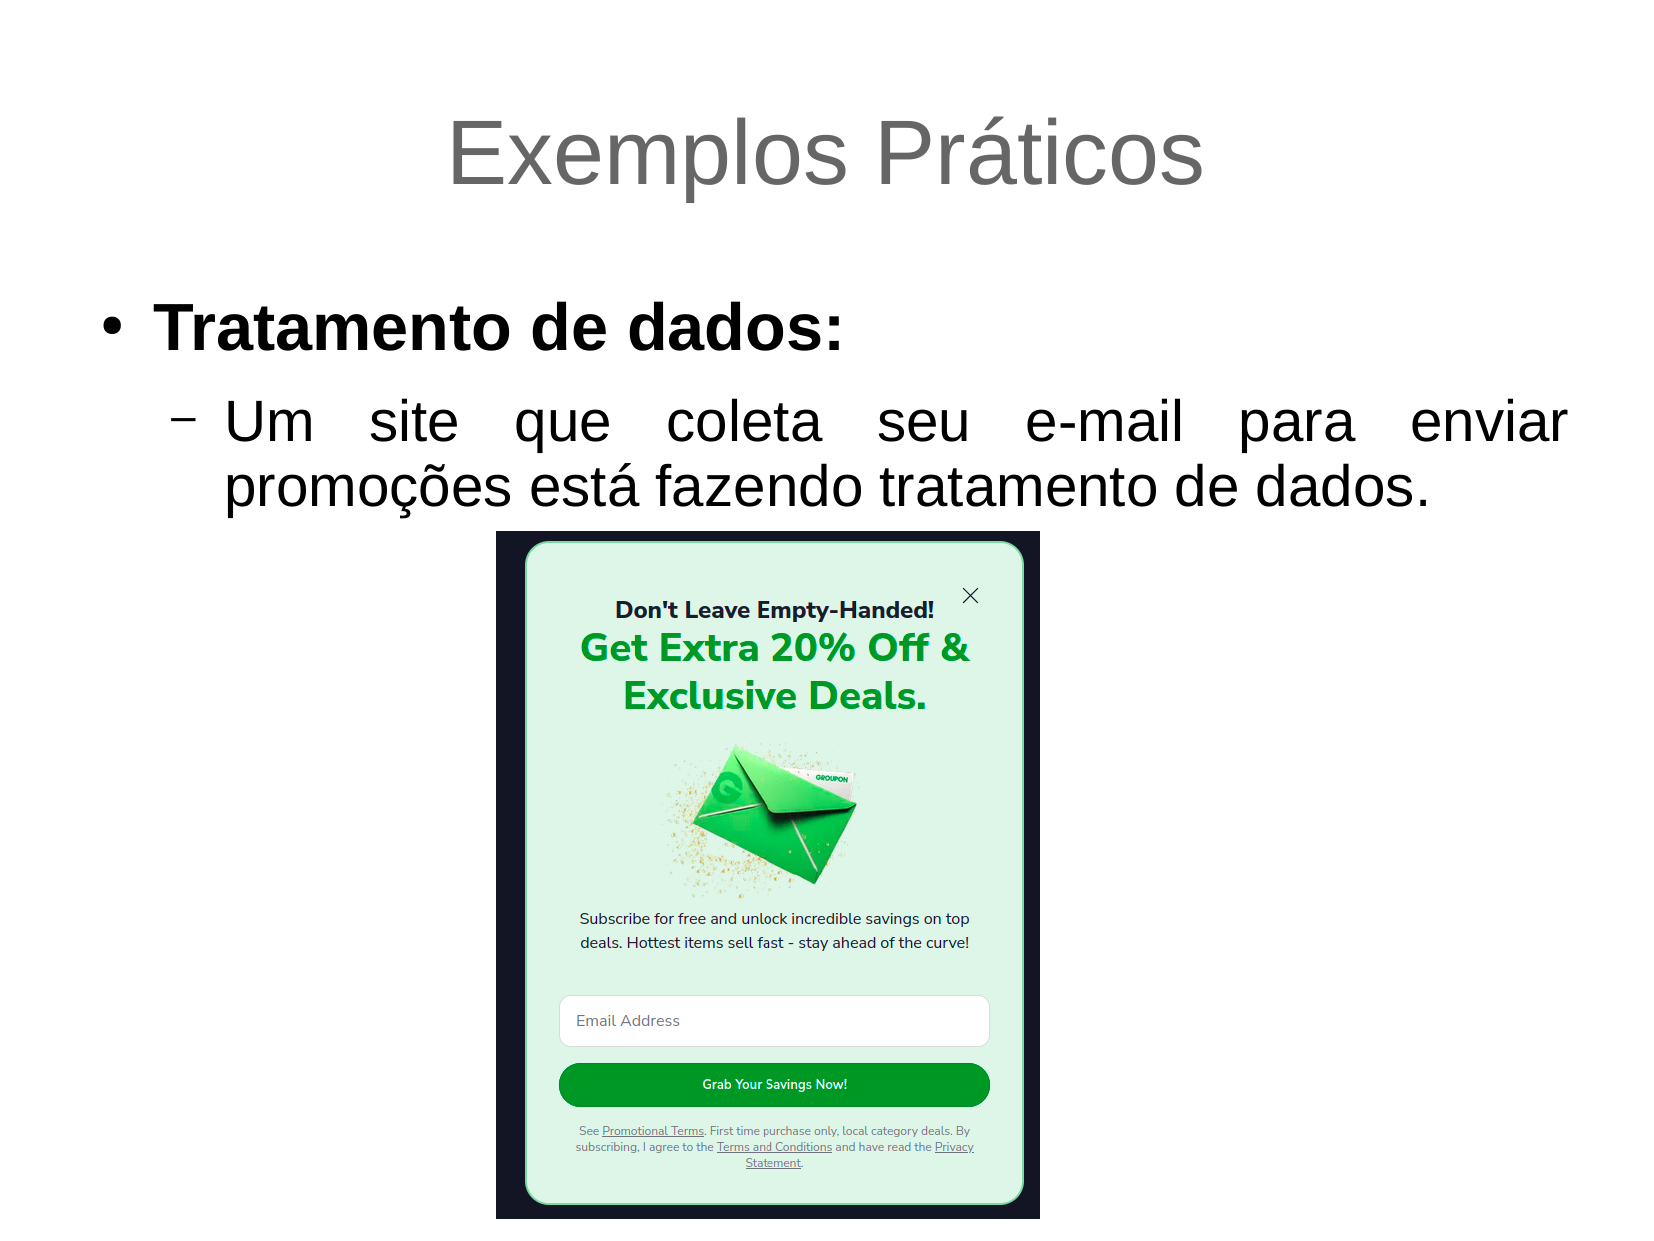

# Exemplos Práticos
Tratamento de dados:
Um site que coleta seu e-mail para enviar promoções está fazendo tratamento de dados.